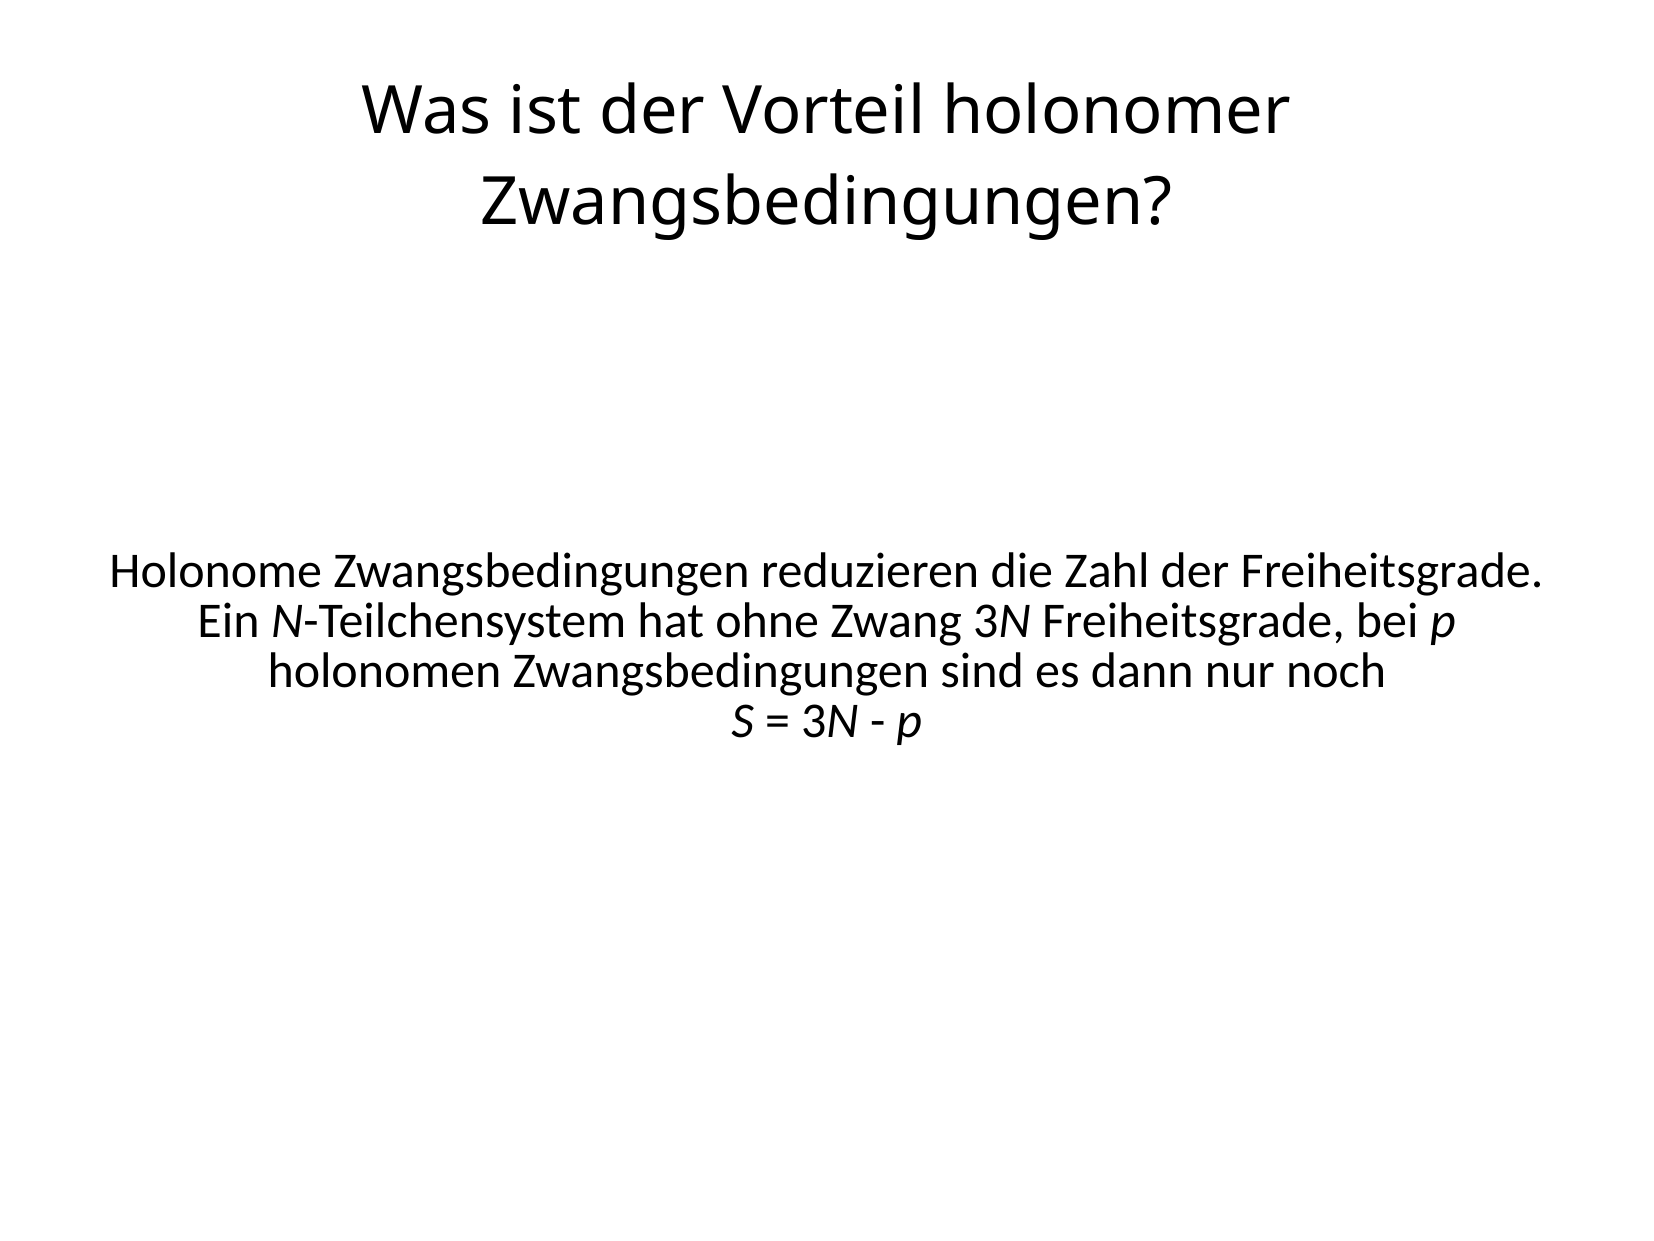

# Was ist der Vorteil holonomer Zwangsbedingungen?
Holonome Zwangsbedingungen reduzieren die Zahl der Freiheitsgrade. Ein N-Teilchensystem hat ohne Zwang 3N Freiheitsgrade, bei p holonomen Zwangsbedingungen sind es dann nur noch
S = 3N - p